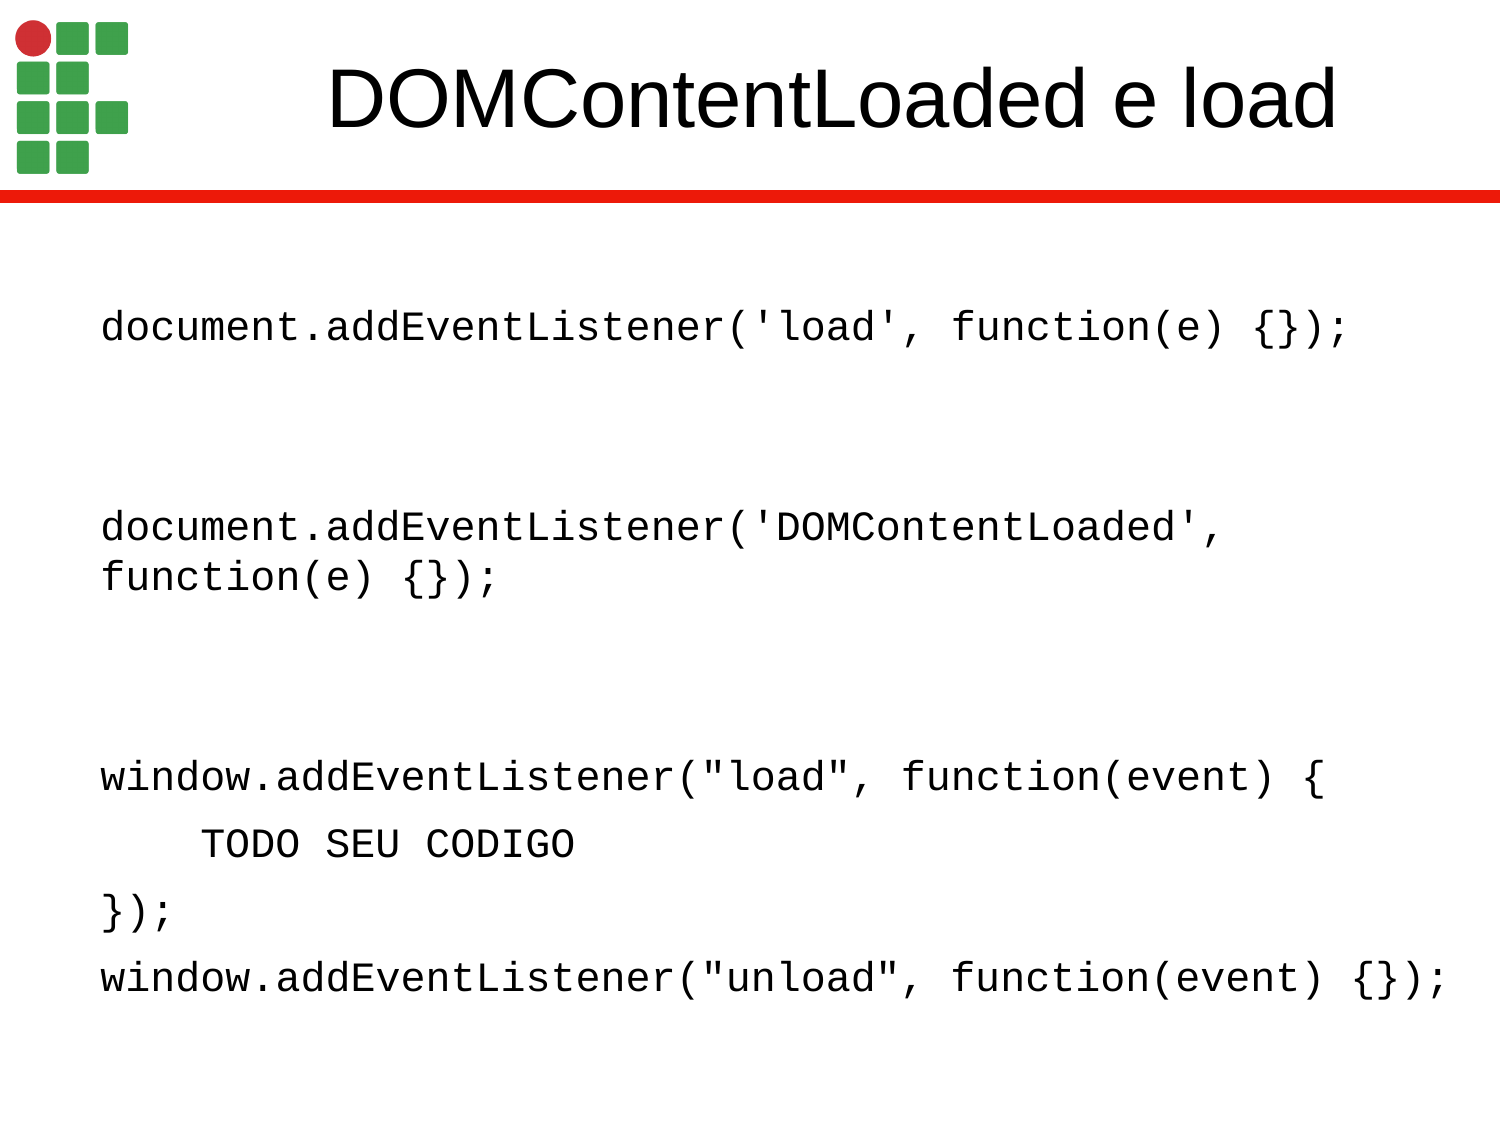

# DOMContentLoaded e load
document.addEventListener('load', function(e) {});
document.addEventListener('DOMContentLoaded', function(e) {});
window.addEventListener("load", function(event) {
 TODO SEU CODIGO
});
window.addEventListener("unload", function(event) {});